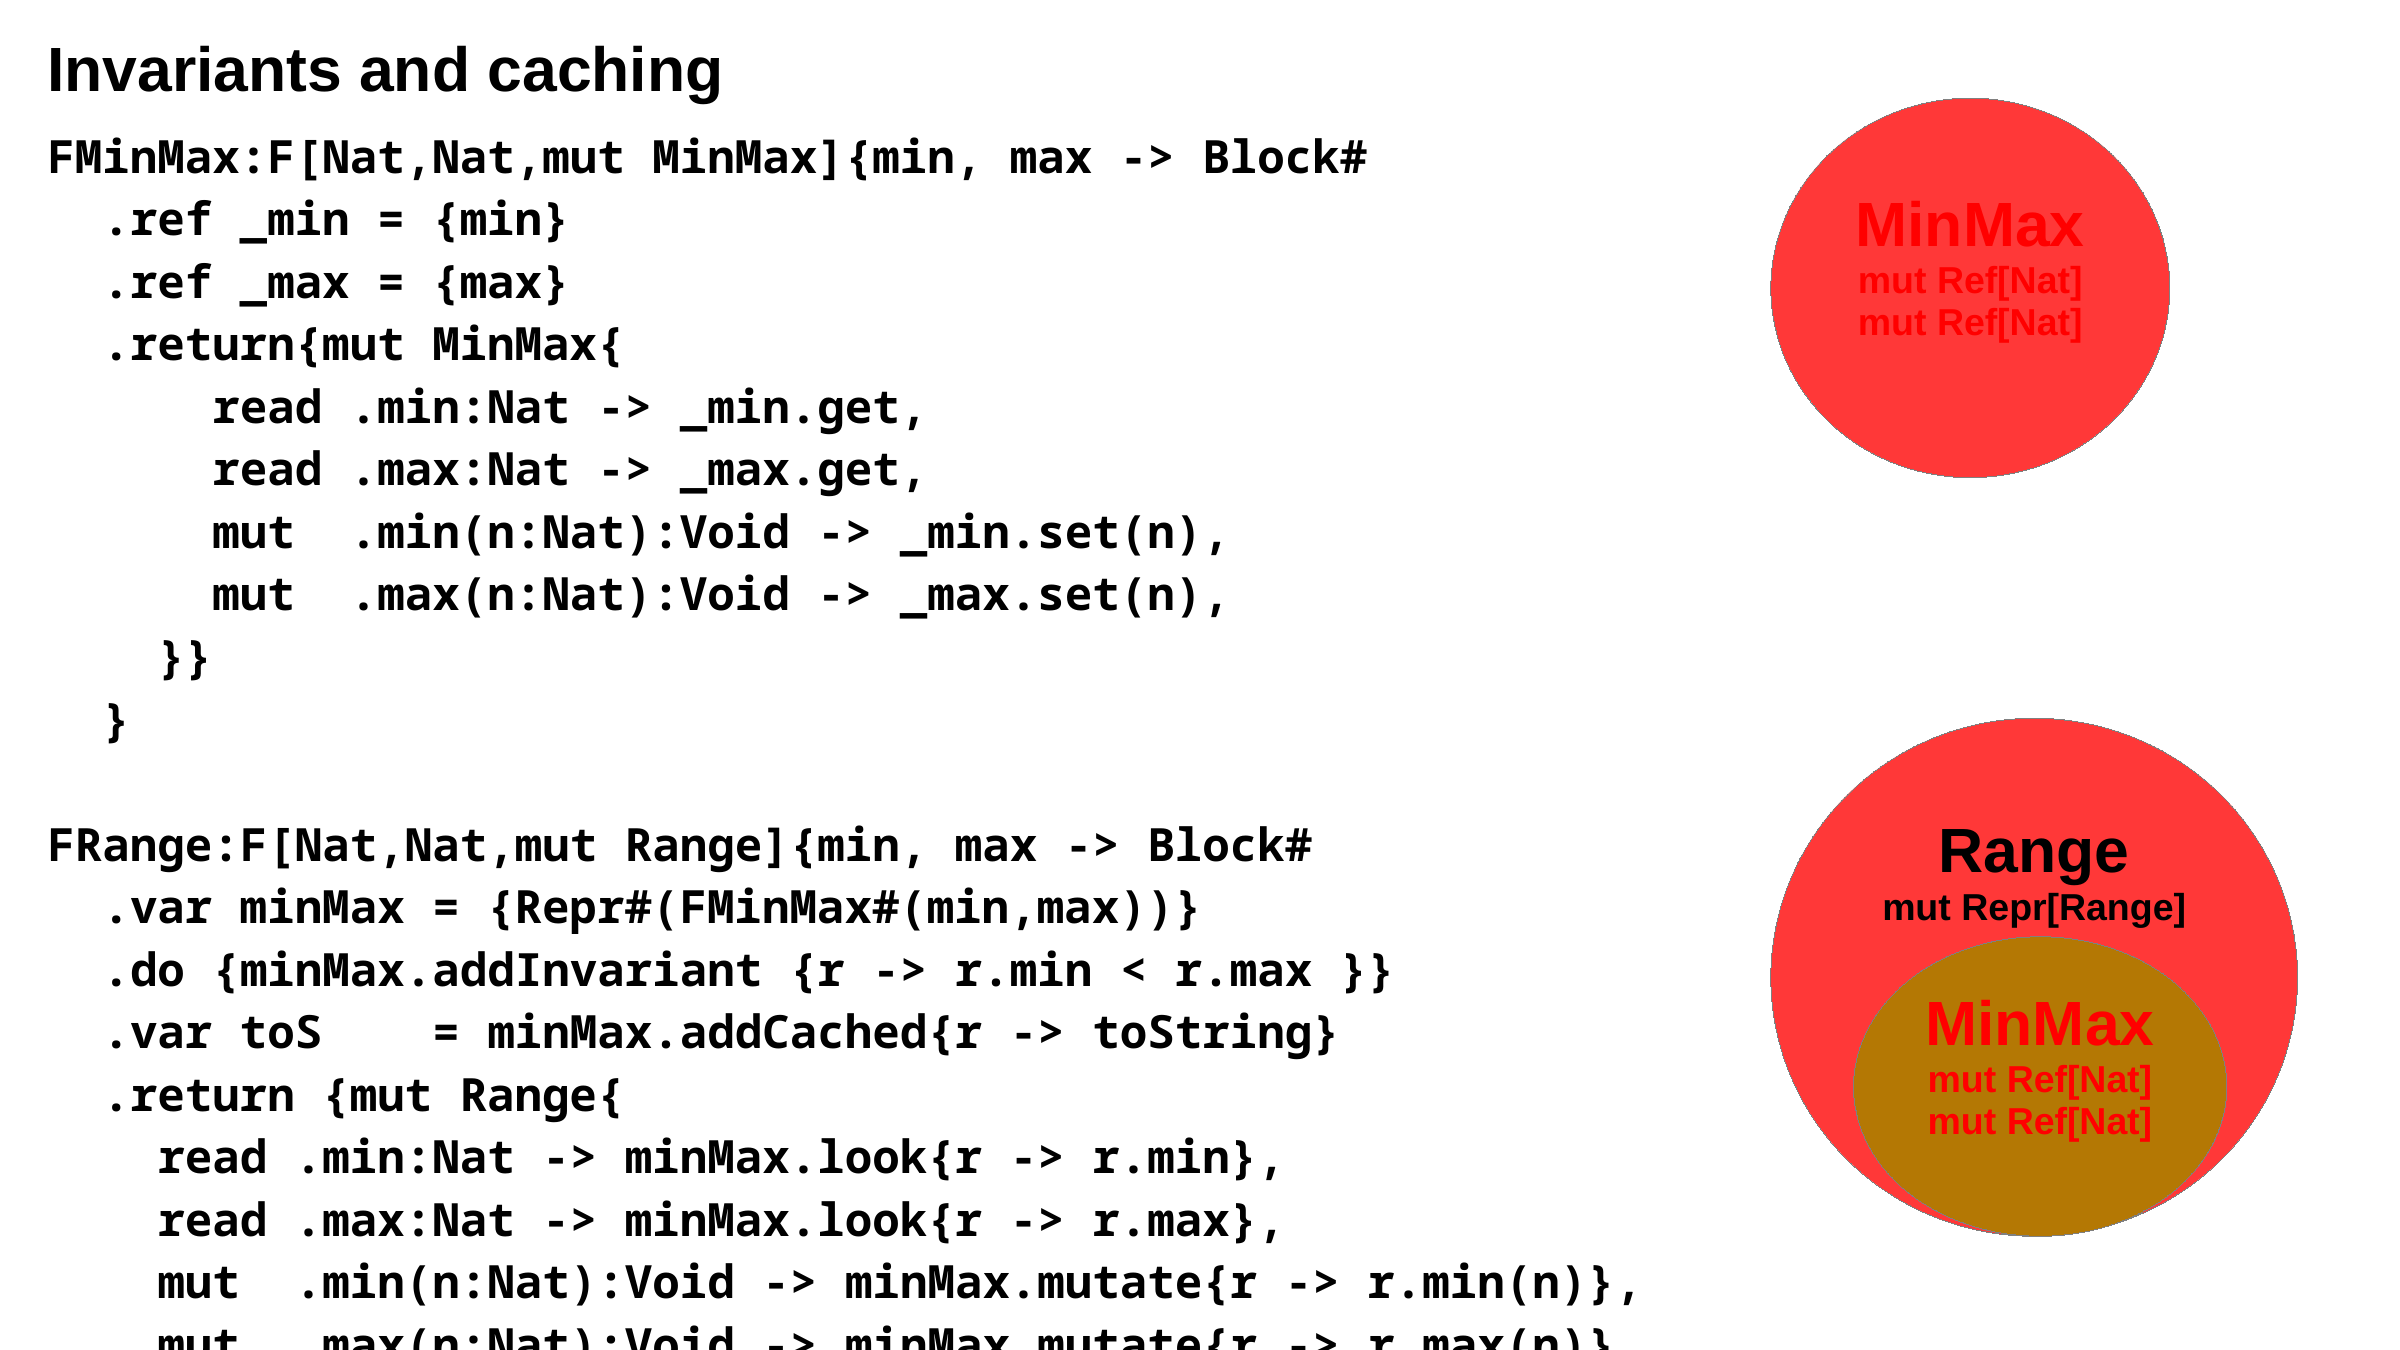

Invariants and caching
FMinMax:F[Nat,Nat,mut MinMax]{min, max -> Block#
 .ref _min = {min}
 .ref _max = {max}
 .return{mut MinMax{
 read .min:Nat -> _min.get,
 read .max:Nat -> _max.get,
 mut .min(n:Nat):Void -> _min.set(n),
 mut .max(n:Nat):Void -> _max.set(n),
 }}
 }
FRange:F[Nat,Nat,mut Range]{min, max -> Block#
 .var minMax = {Repr#(FMinMax#(min,max))}
 .do {minMax.addInvariant {r -> r.min < r.max }}
 .var toS = minMax.addCached{r -> toString}
 .return {mut Range{
 read .min:Nat -> minMax.look{r -> r.min},
 read .max:Nat -> minMax.look{r -> r.max},
 mut .min(n:Nat):Void -> minMax.mutate{r -> r.min(n)},
 mut .max(n:Nat):Void -> minMax.mutate{r -> r.max(n)},
 read .toS:Str -> toS# //cached
 }}
 }
MinMax
mut Ref[Nat]
mut Ref[Nat]
Range
mut Repr[Range]
MinMax
mut Ref[Nat]
mut Ref[Nat]